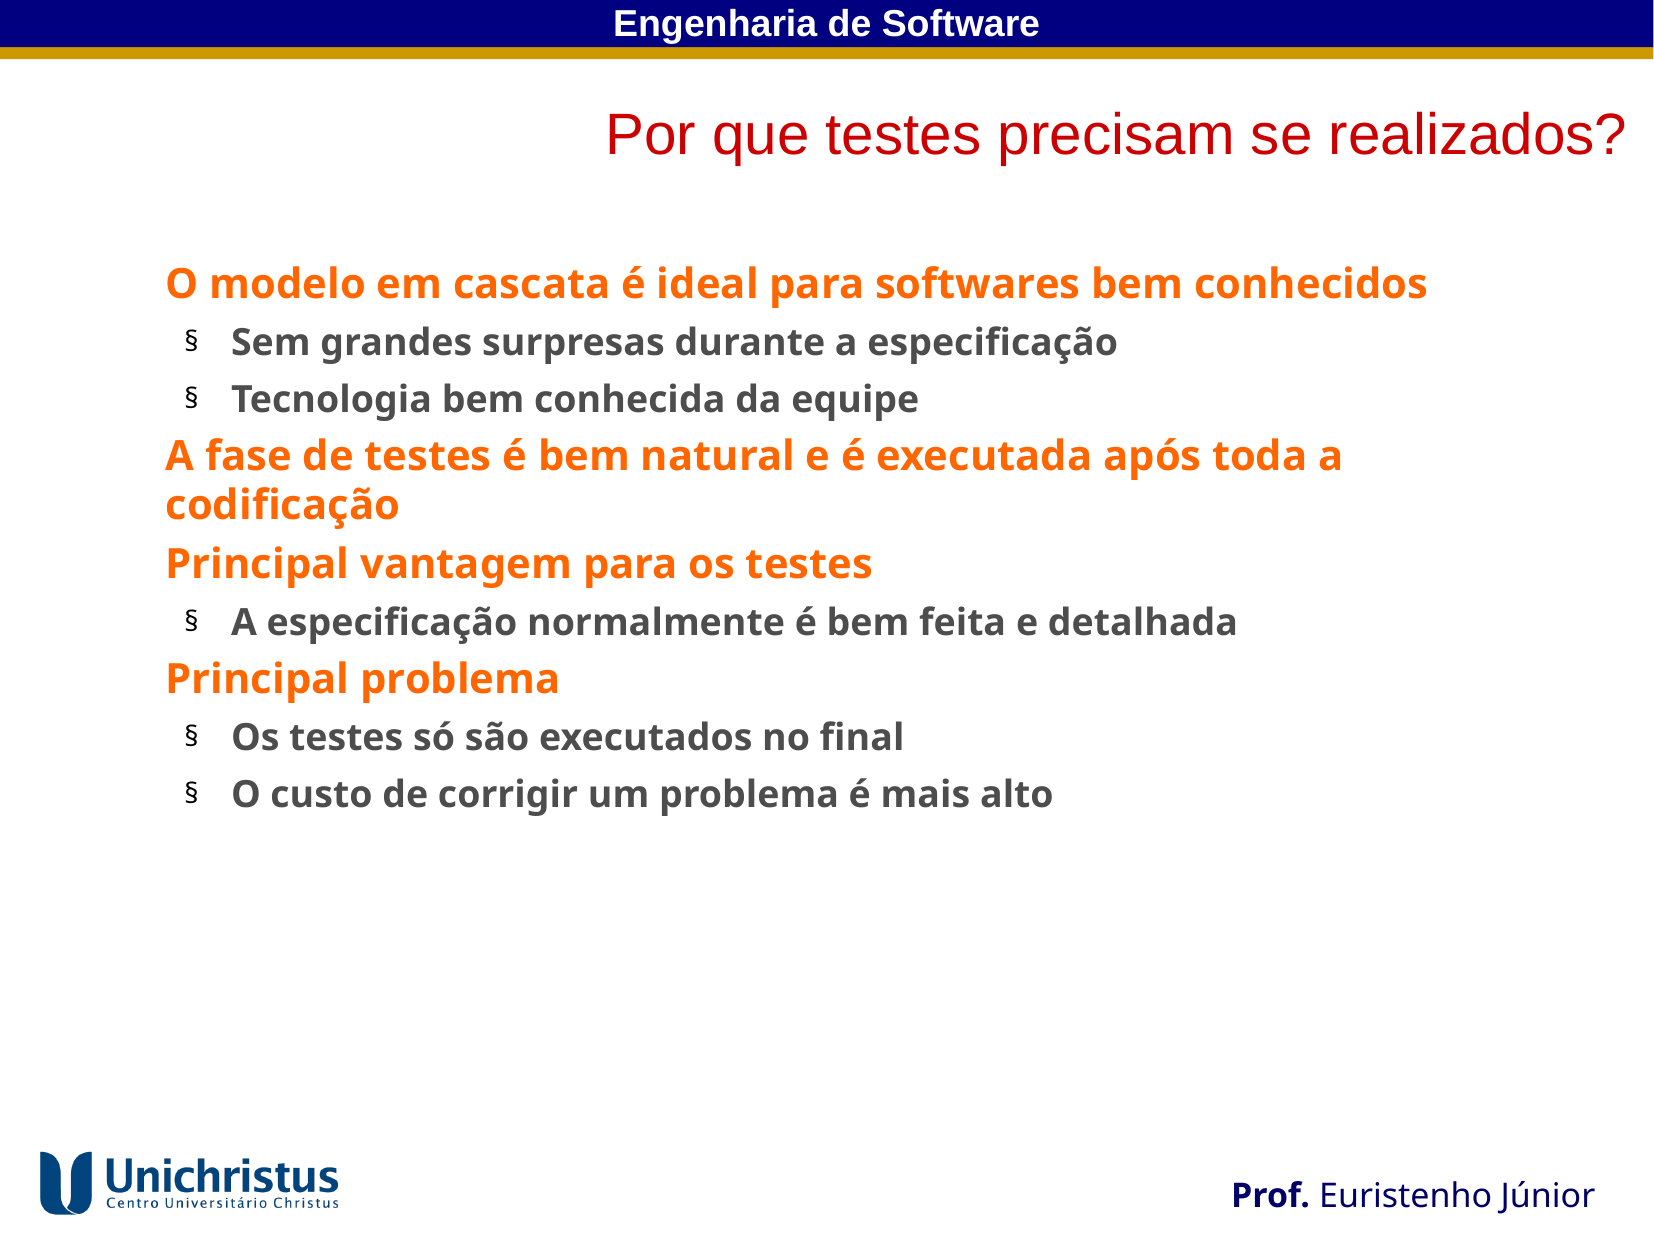

Engenharia de Software
Por que testes precisam se realizados?
O modelo em cascata é ideal para softwares bem conhecidos
Sem grandes surpresas durante a especificação
Tecnologia bem conhecida da equipe
A fase de testes é bem natural e é executada após toda a codificação
Principal vantagem para os testes
A especificação normalmente é bem feita e detalhada
Principal problema
Os testes só são executados no final
O custo de corrigir um problema é mais alto
Prof. Euristenho Júnior